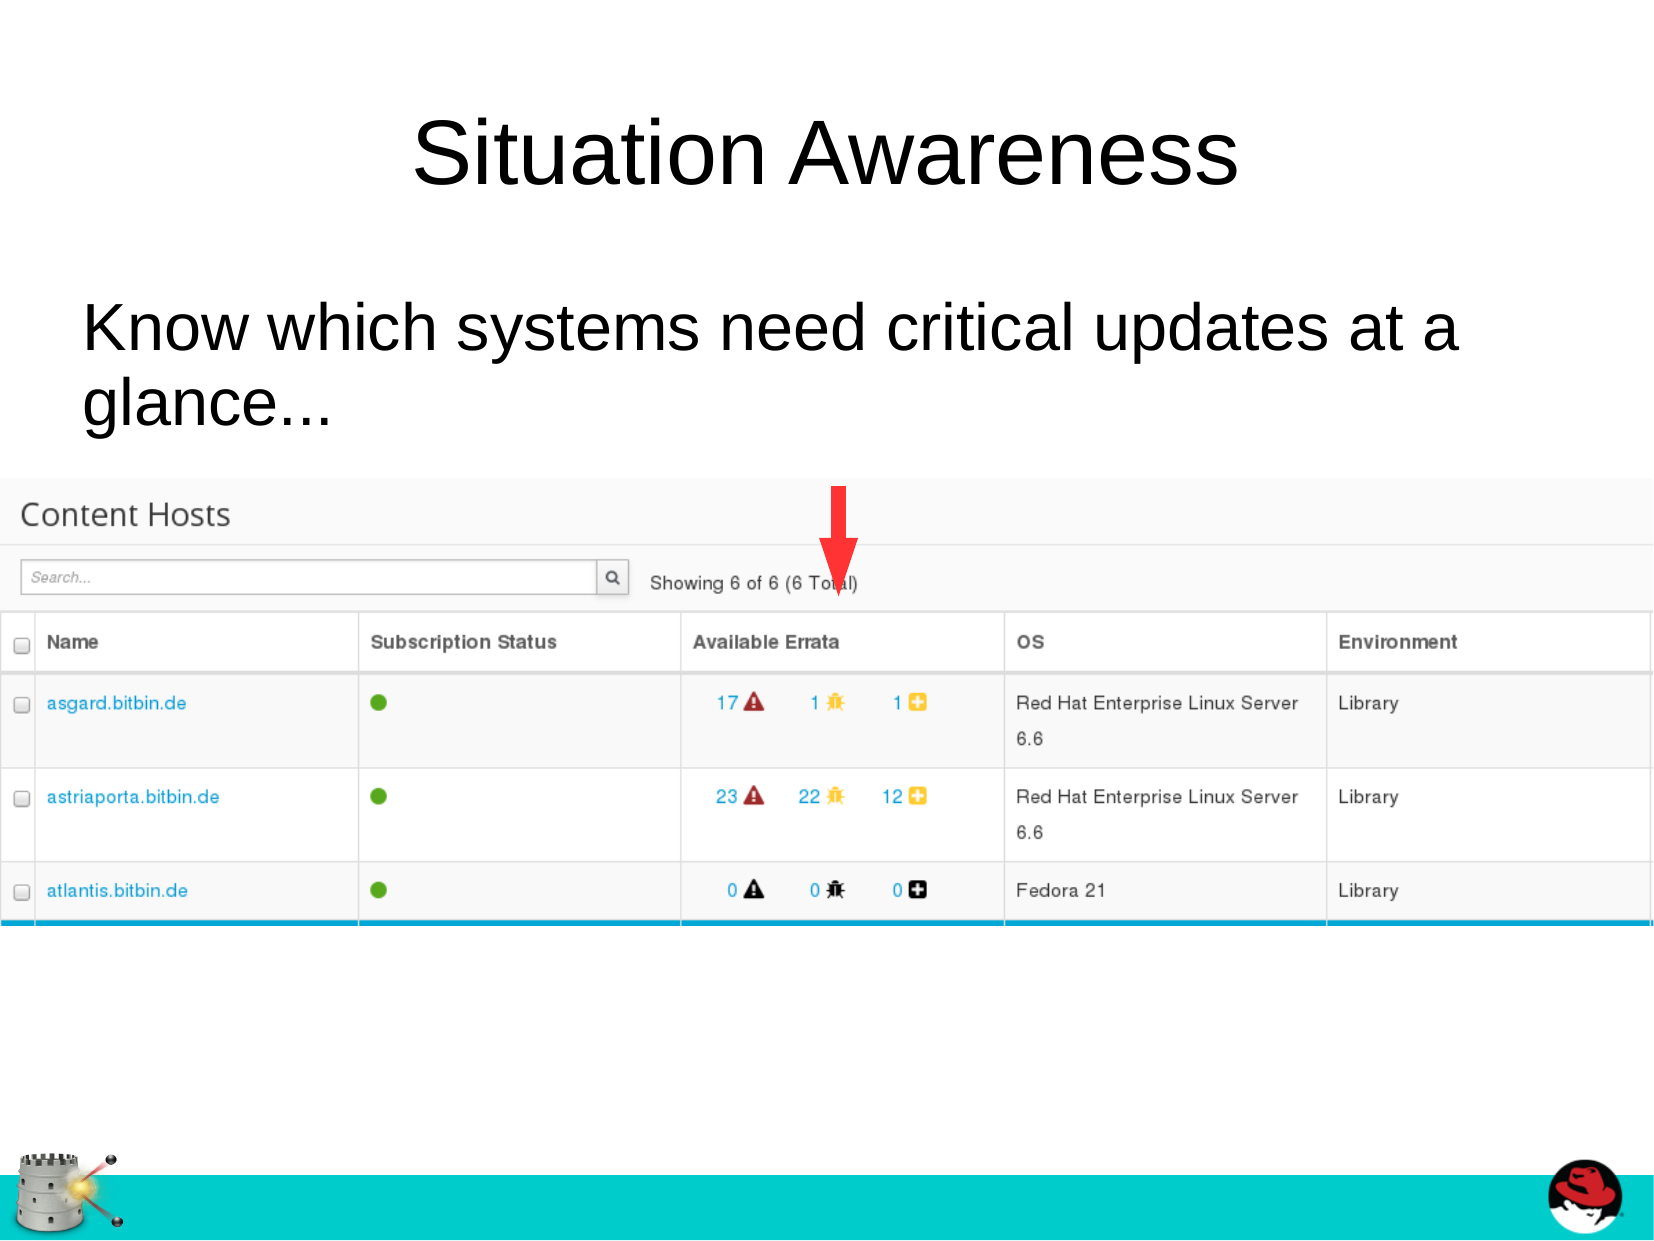

# Situation Awareness
Know which systems need critical updates at a glance...